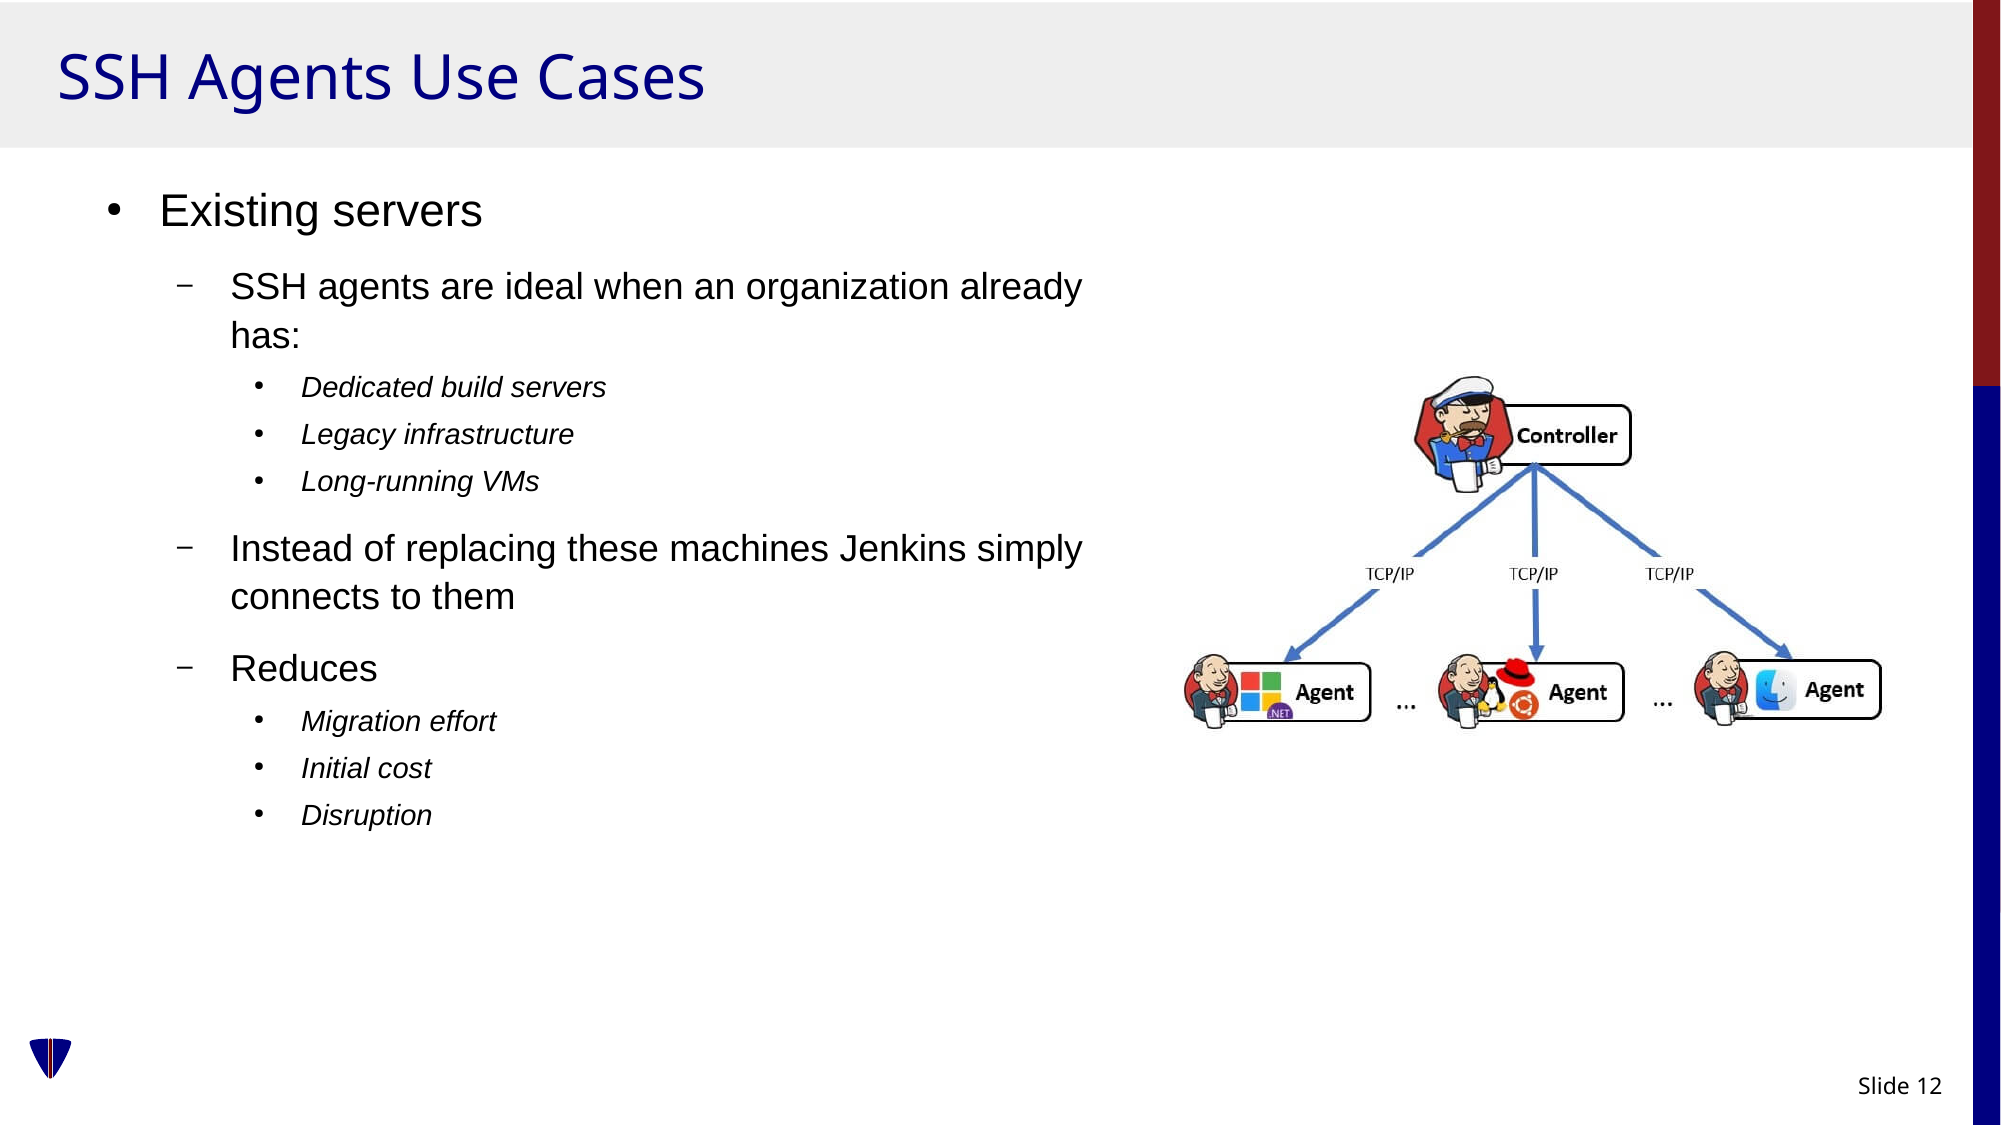

# SSH Agents Use Cases
Existing servers
SSH agents are ideal when an organization already has:
Dedicated build servers
Legacy infrastructure
Long-running VMs
Instead of replacing these machines Jenkins simply connects to them
Reduces
Migration effort
Initial cost
Disruption